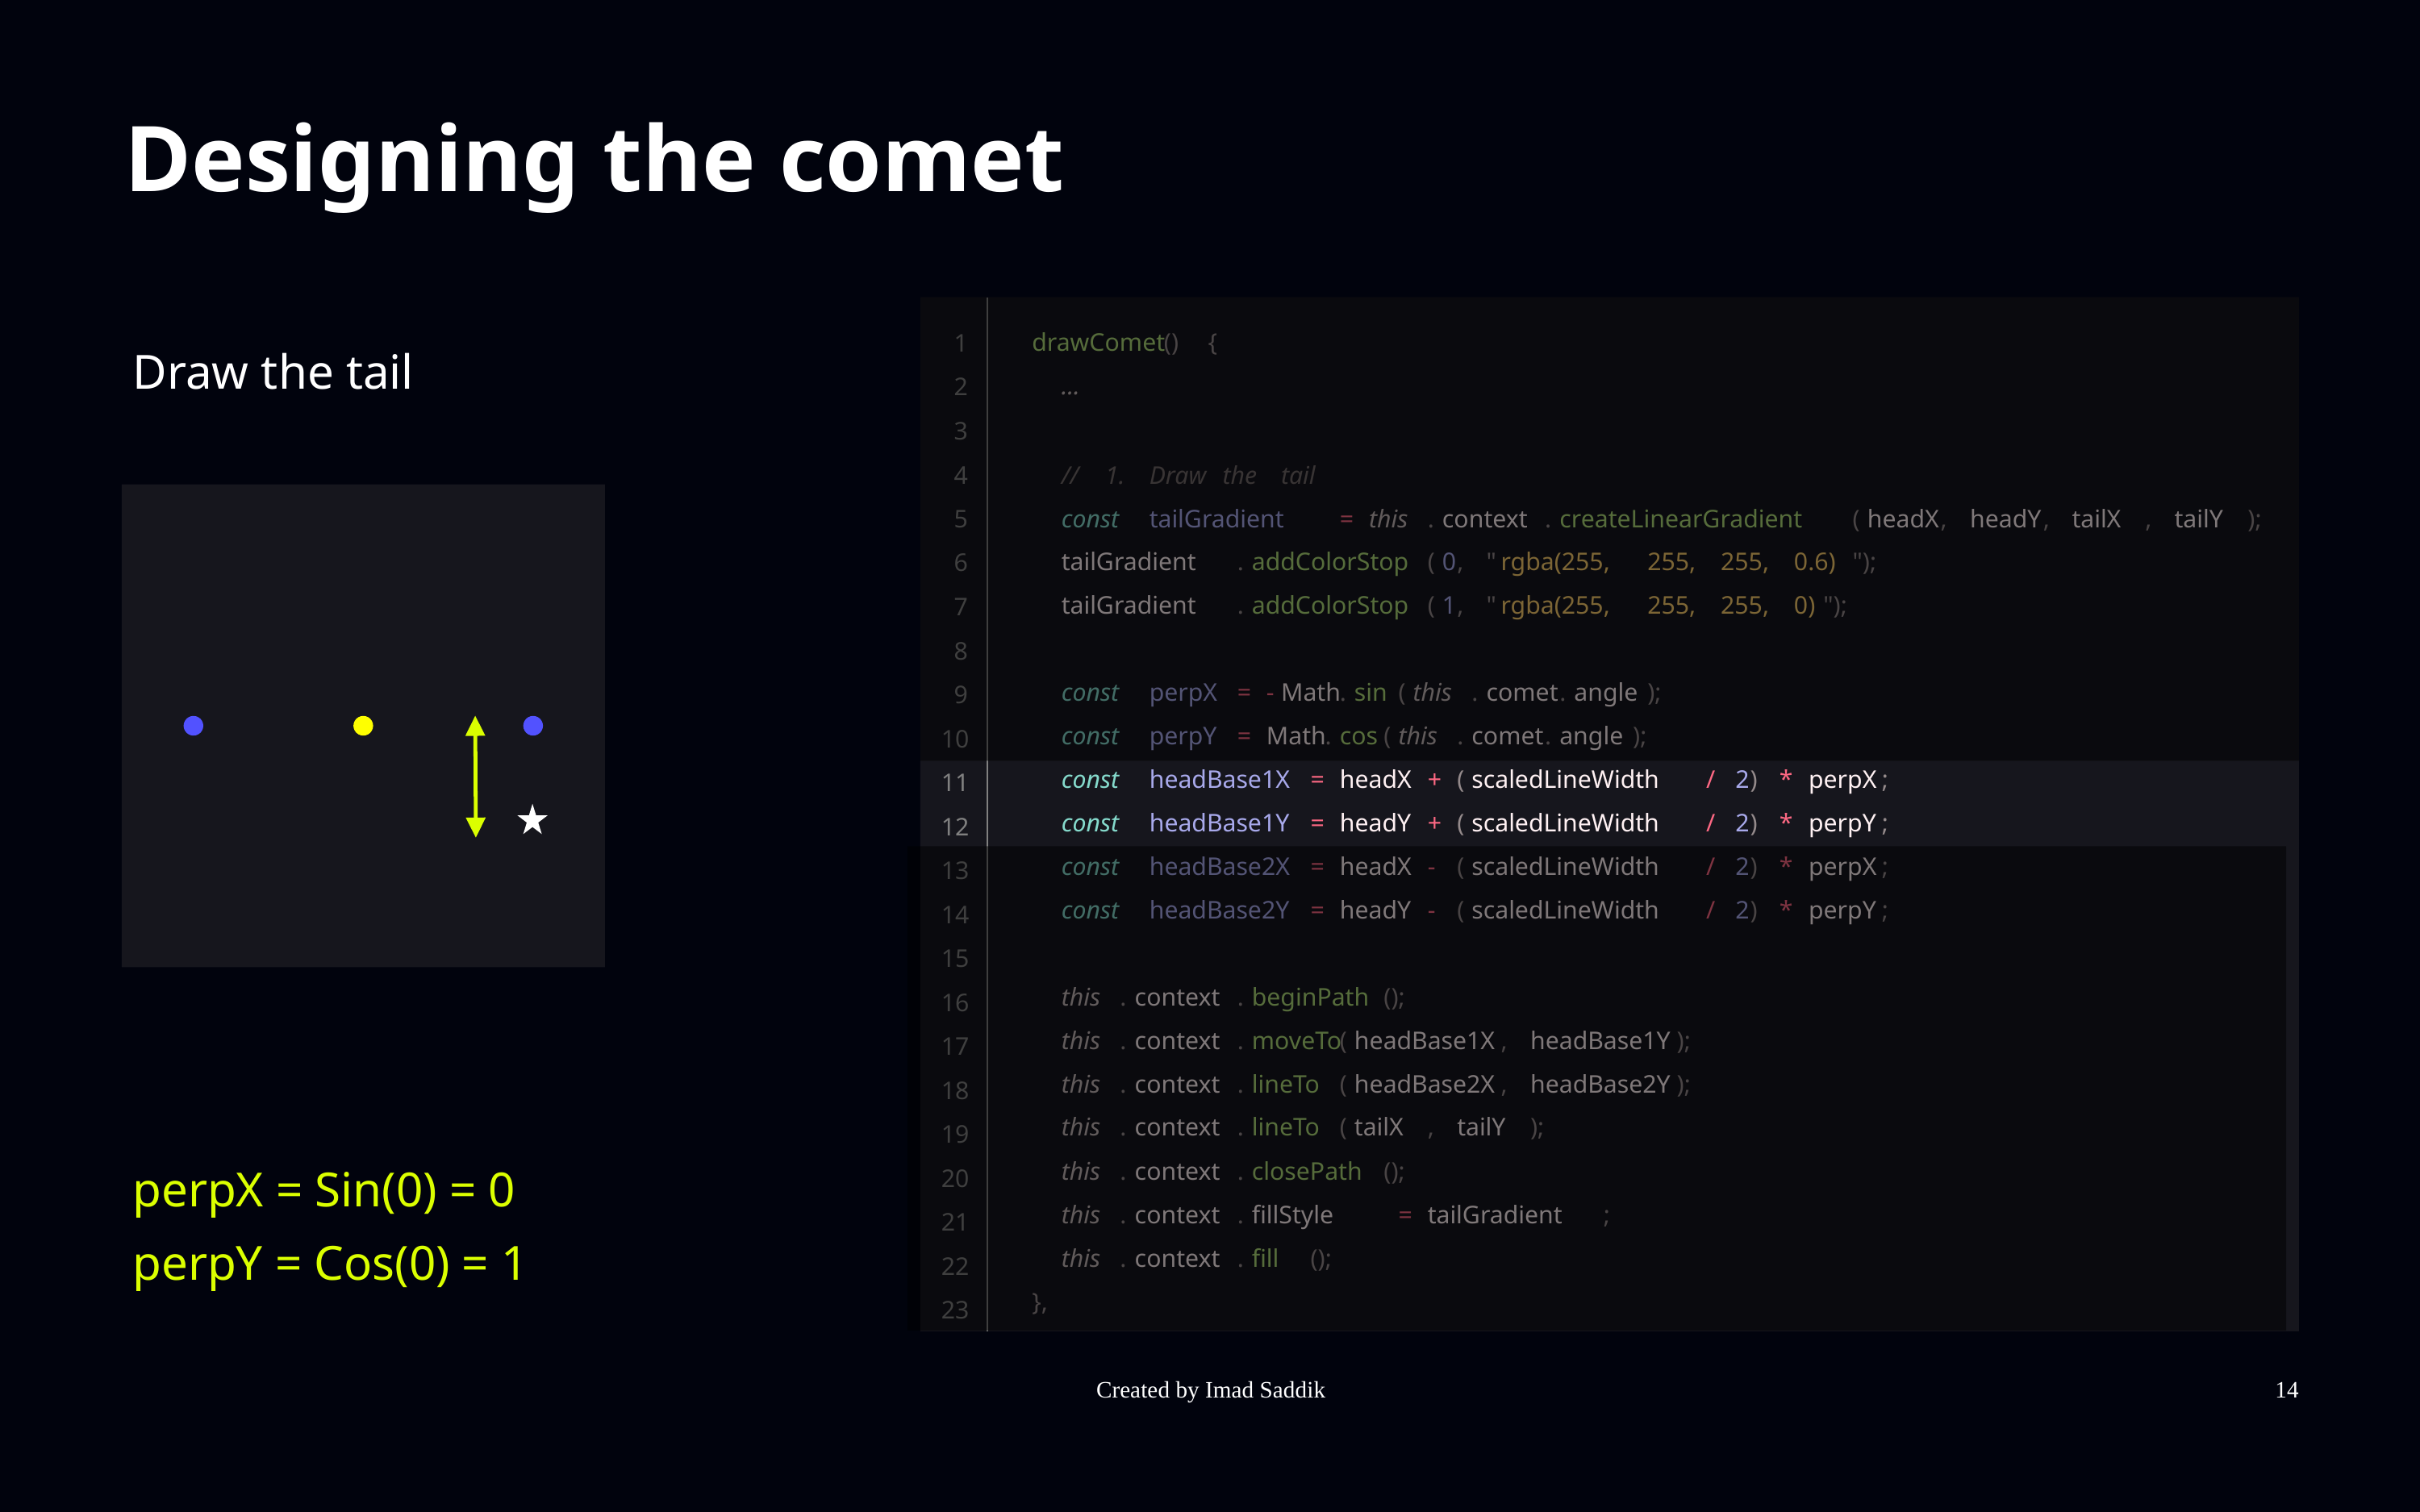

Designing the comet
Draw the tail
perpX = Sin(0) = 0
perpY = Cos(0) = 1
Created by Imad Saddik
14